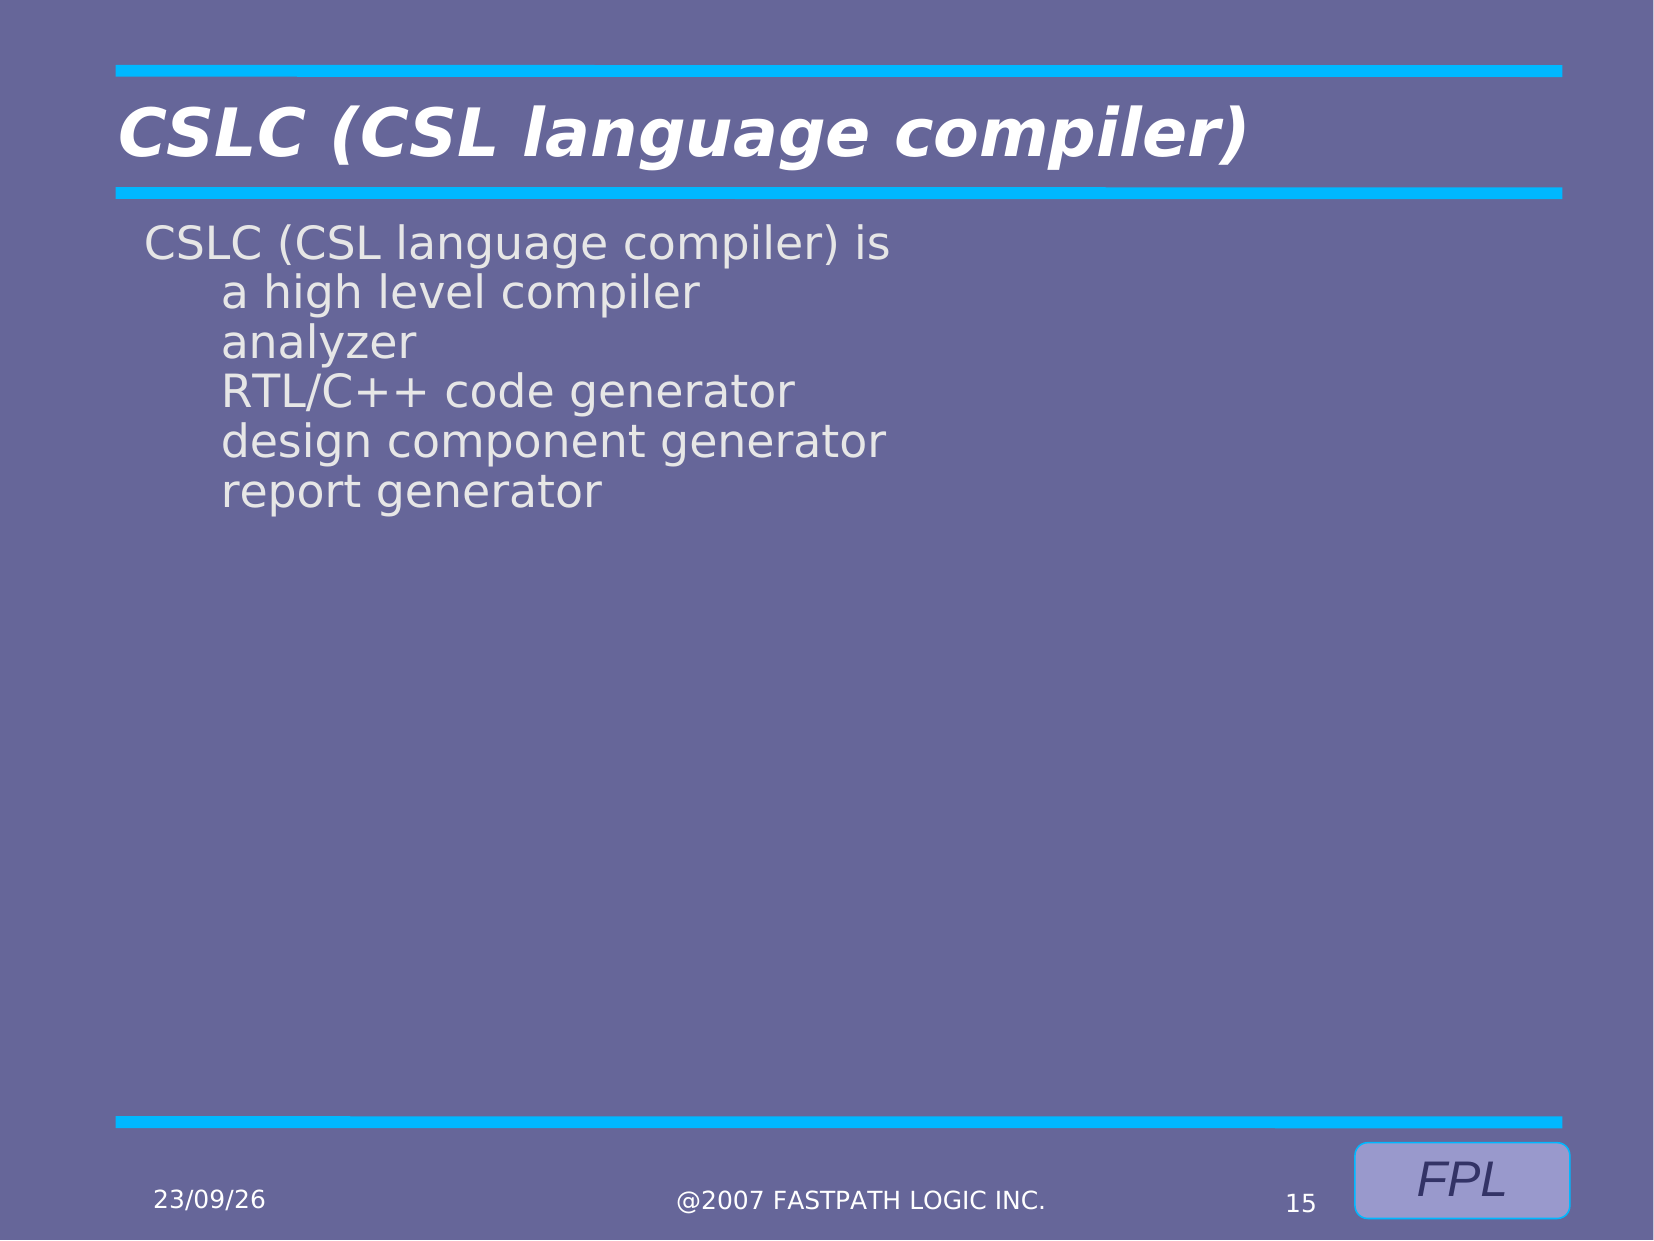

# CSLC (CSL language compiler)‏
CSLC (CSL language compiler) is
a high level compiler
analyzer
RTL/C++ code generator
design component generator
report generator
15